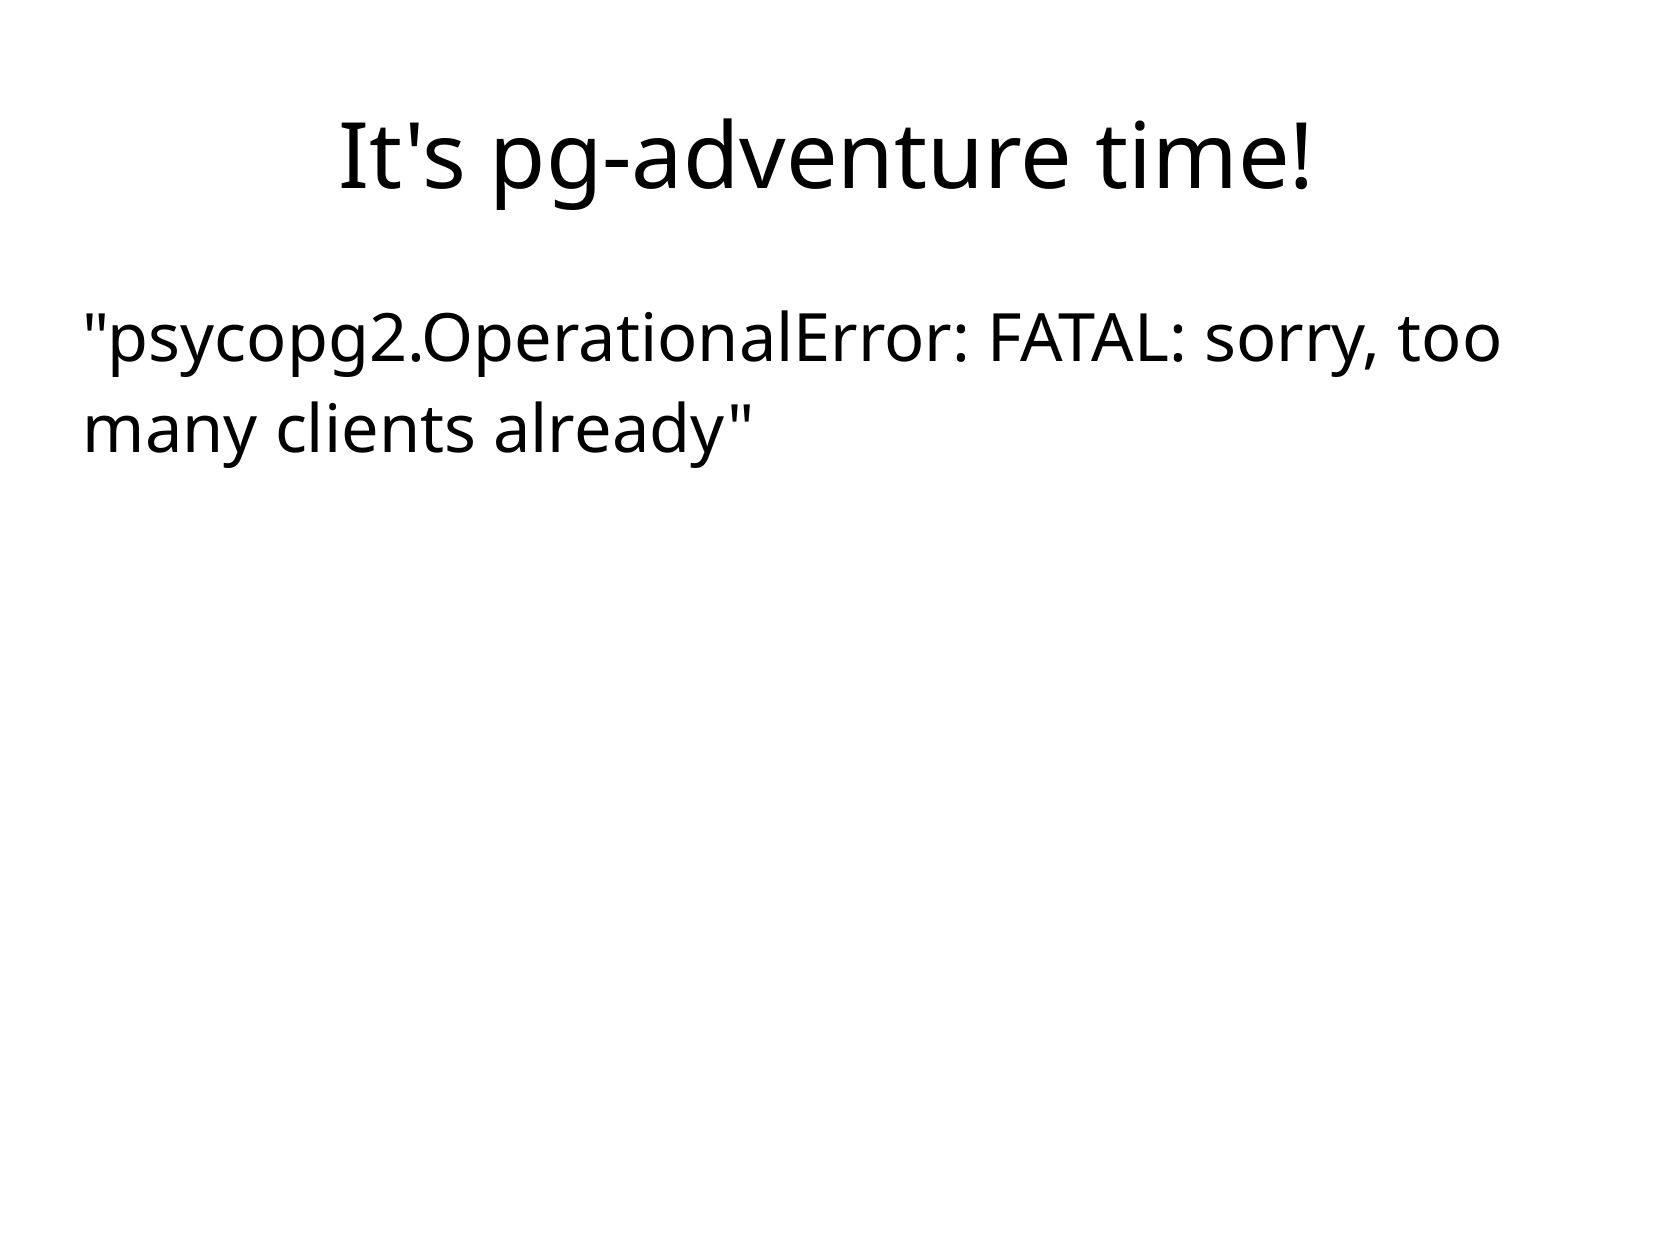

# It's pg-adventure time!
"psycopg2.OperationalError: FATAL: sorry, too many clients already"